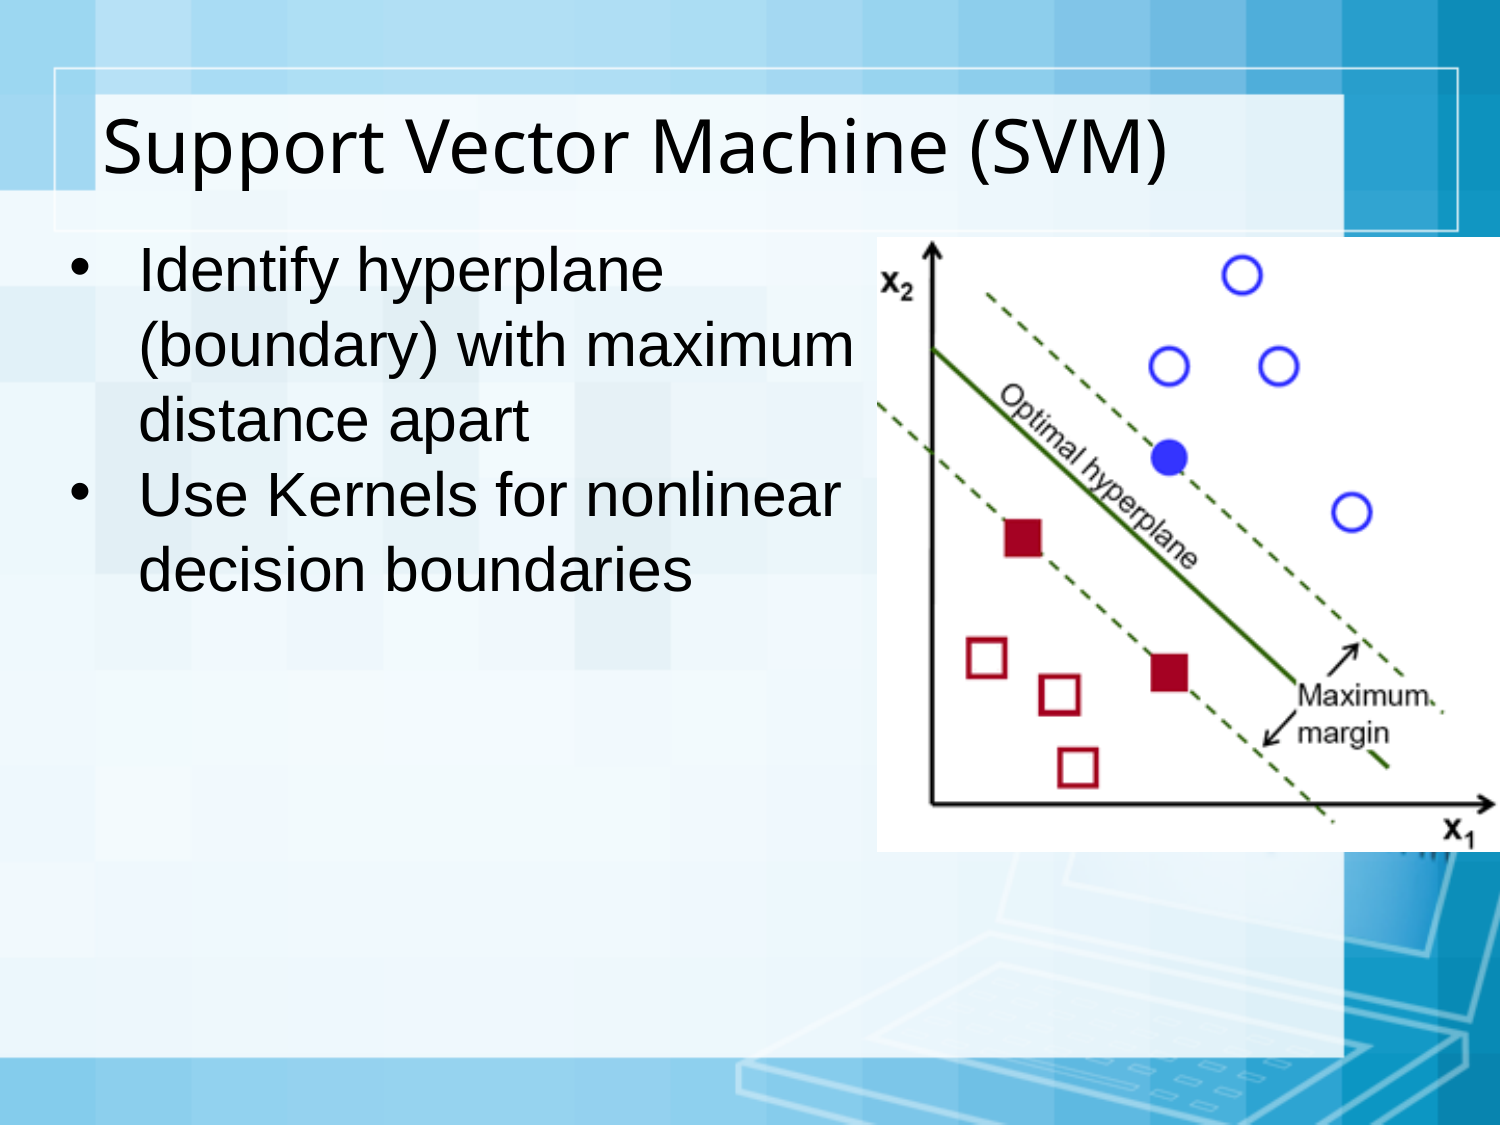

# Support Vector Machine (SVM)
Identify hyperplane (boundary) with maximum distance apart
Use Kernels for nonlinear decision boundaries